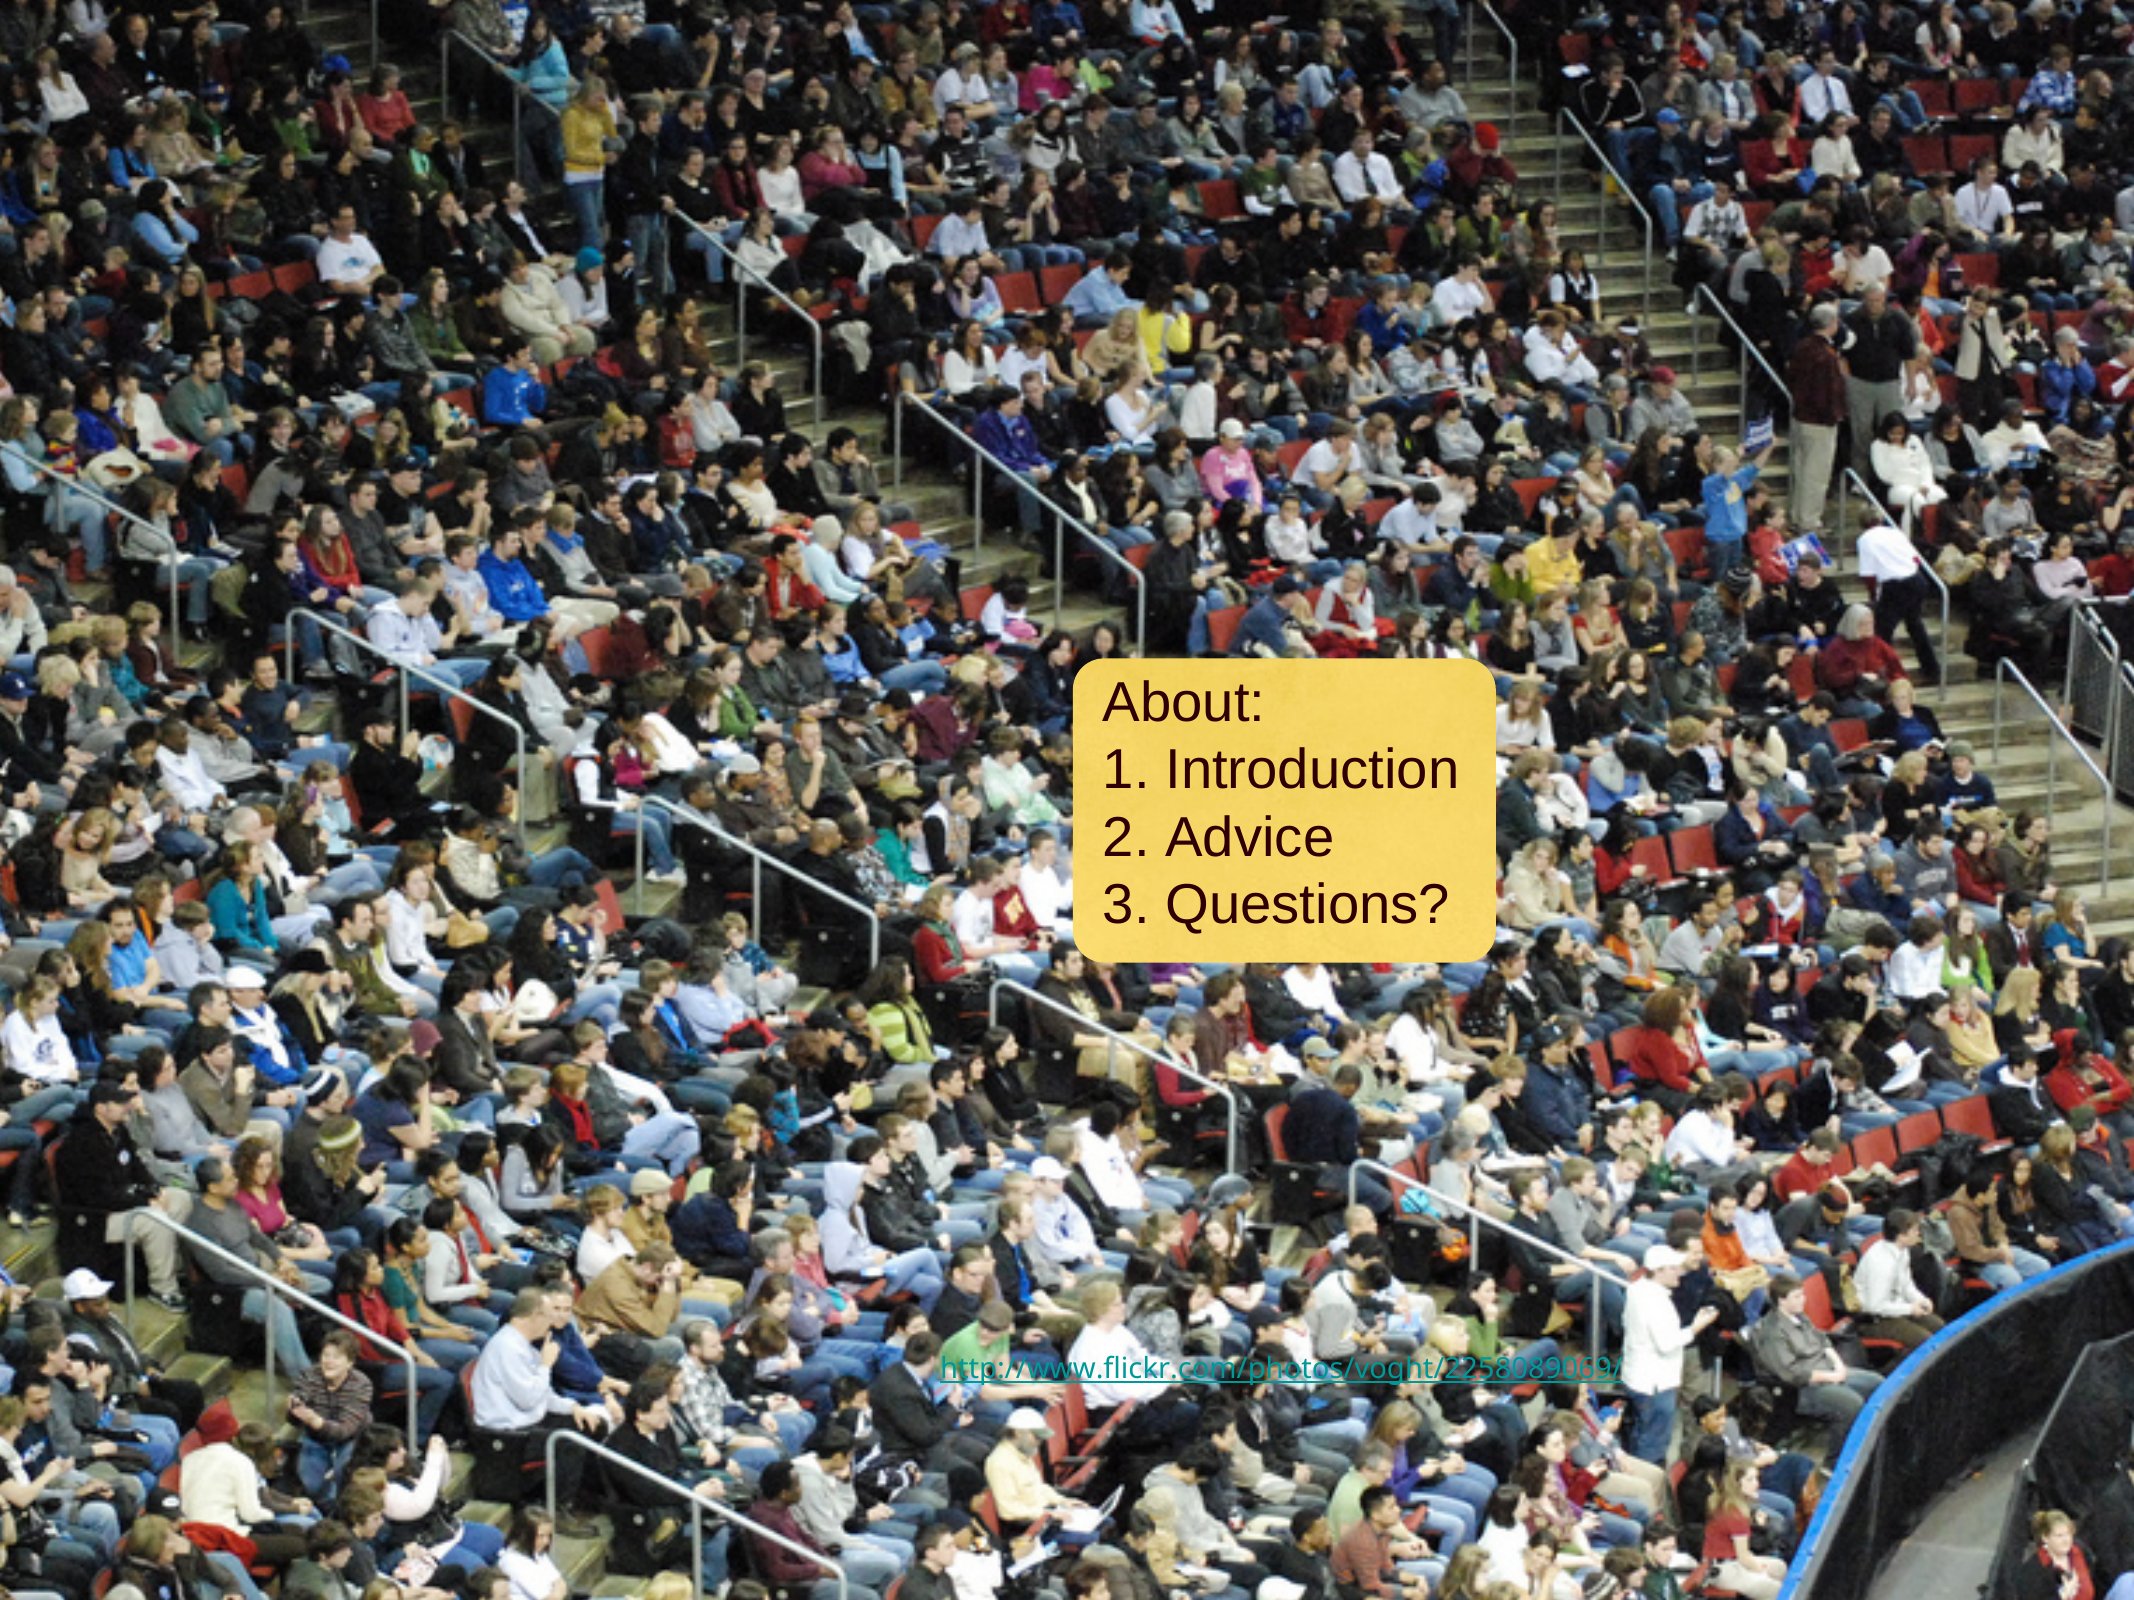

About:
1. Introduction
2. Advice
3. Questions?
http://www.flickr.com/photos/voght/2258089069/